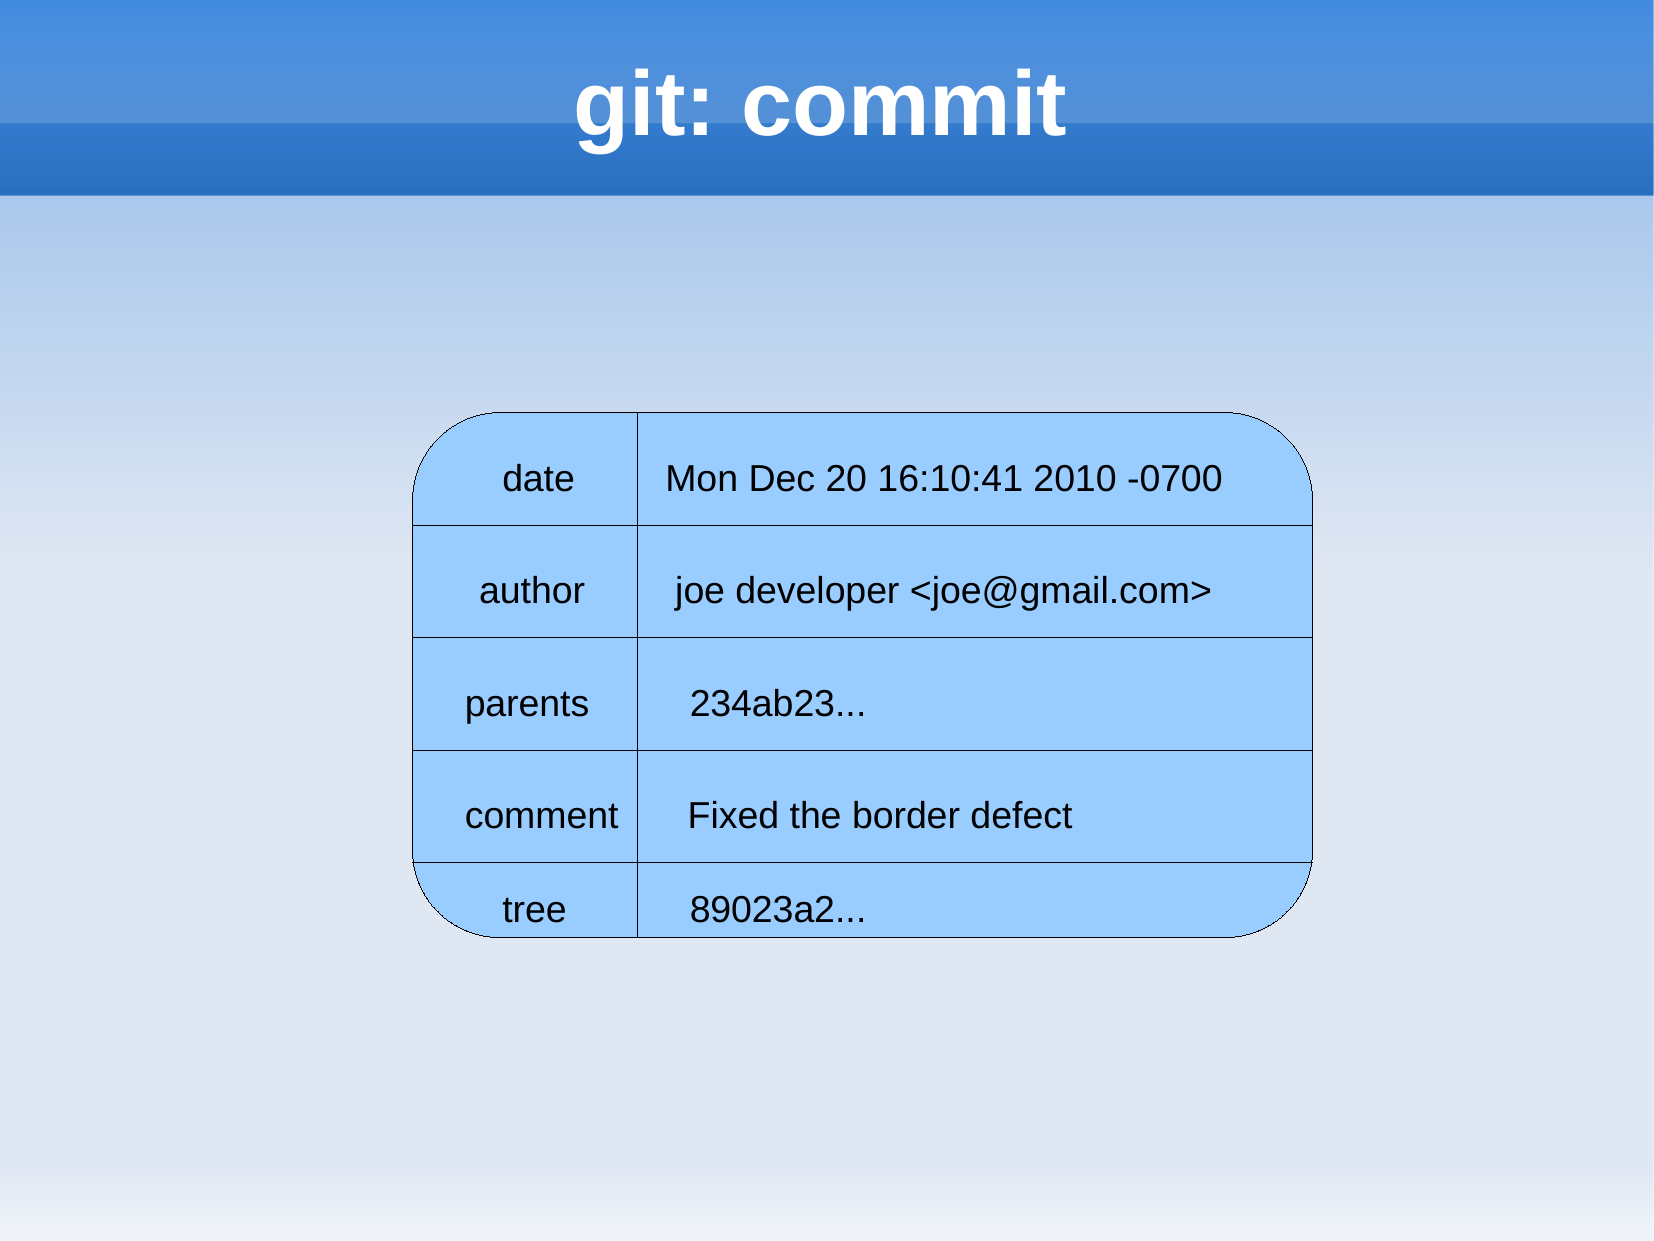

# git: commit
date
Mon Dec 20 16:10:41 2010 -0700
author
joe developer <joe@gmail.com>
parents
234ab23...
comment
Fixed the border defect
tree
89023a2...